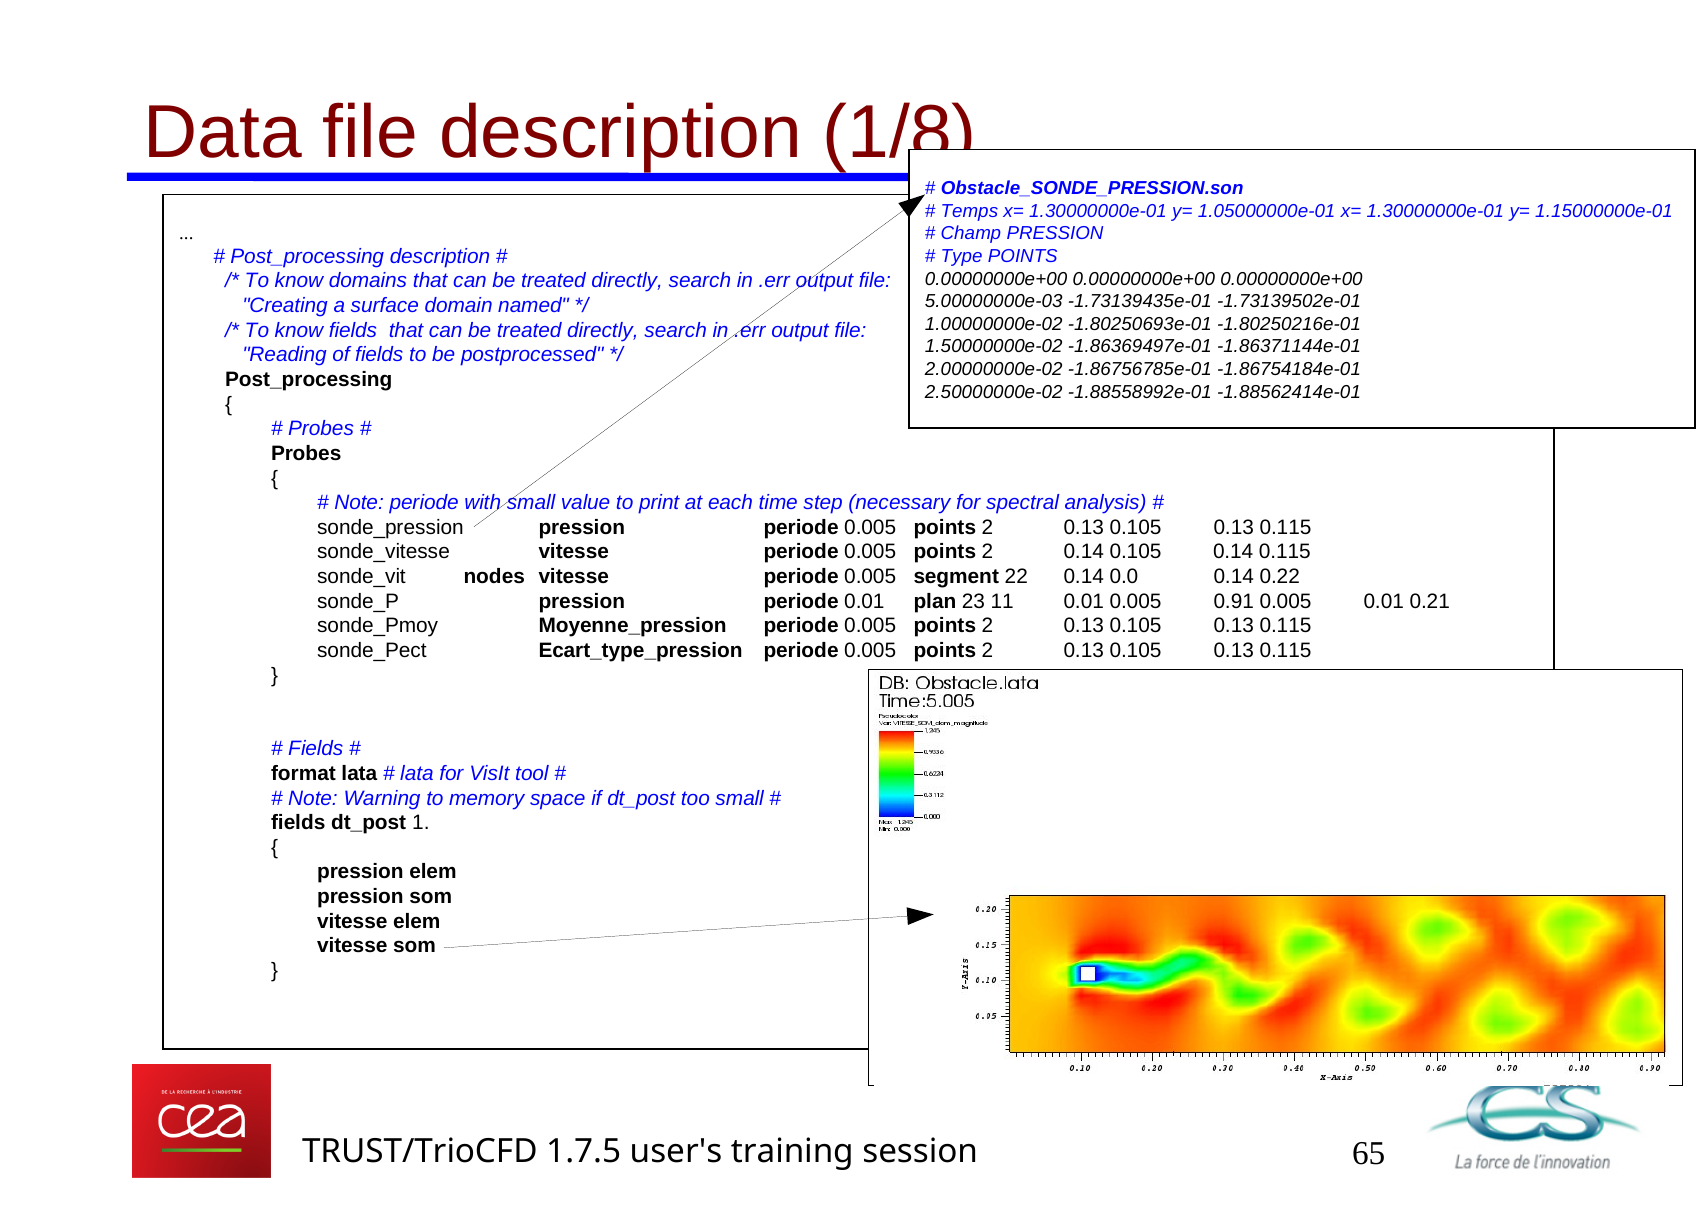

# Data file description (1/8)
# Obstacle_SONDE_PRESSION.son
# Temps x= 1.30000000e-01 y= 1.05000000e-01 x= 1.30000000e-01 y= 1.15000000e-01
# Champ PRESSION
# Type POINTS
0.00000000e+00 0.00000000e+00 0.00000000e+00
5.00000000e-03 -1.73139435e-01 -1.73139502e-01
1.00000000e-02 -1.80250693e-01 -1.80250216e-01
1.50000000e-02 -1.86369497e-01 -1.86371144e-01
2.00000000e-02 -1.86756785e-01 -1.86754184e-01
2.50000000e-02 -1.88558992e-01 -1.88562414e-01
...
 # Post_processing description #
 /* To know domains that can be treated directly, search in .err output file:
 "Creating a surface domain named" */
 /* To know fields that can be treated directly, search in .err output file:
 "Reading of fields to be postprocessed" */
 Post_processing
 {
 # Probes #
 Probes
 {
 # Note: periode with small value to print at each time step (necessary for spectral analysis) #
 sonde_pression	pression		periode 0.005 	points 2 	0.13 0.105 	0.13 0.115
 sonde_vitesse		vitesse 		periode 0.005 	points 2 	0.14 0.105 0.14 0.115
 sonde_vit	nodes 	vitesse 		periode 0.005	segment 22 	0.14 0.0 	0.14 0.22
 sonde_P 		pression 		periode 0.01 	plan 23 11 	0.01 0.005 	0.91 0.005 	0.01 0.21
 sonde_Pmoy 		Moyenne_pression 	periode 0.005 	points 2 	0.13 0.105 	0.13 0.115
 sonde_Pect 		Ecart_type_pression	periode 0.005 	points 2 	0.13 0.105 	0.13 0.115
 }
 # Fields #
 format lata # lata for VisIt tool #
 # Note: Warning to memory space if dt_post too small #
 fields dt_post 1.
 {
 pression elem
 pression som
 vitesse elem
 vitesse som
 }
TRUST/TrioCFD 1.7.5 user's training session
65